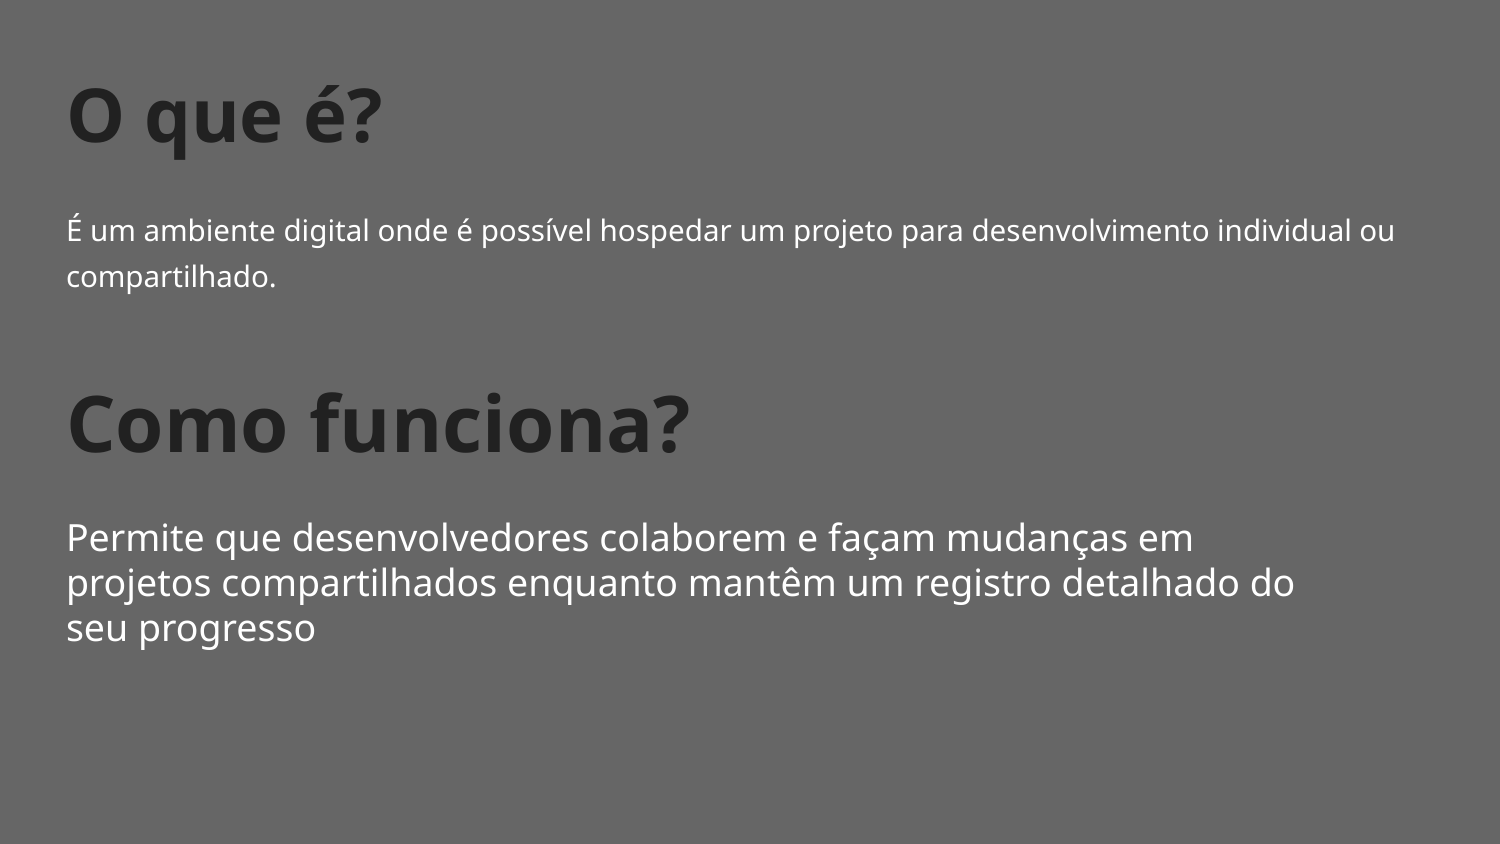

# O que é?
É um ambiente digital onde é possível hospedar um projeto para desenvolvimento individual ou compartilhado.
Como funciona?
Permite que desenvolvedores colaborem e façam mudanças em projetos compartilhados enquanto mantêm um registro detalhado do seu progresso